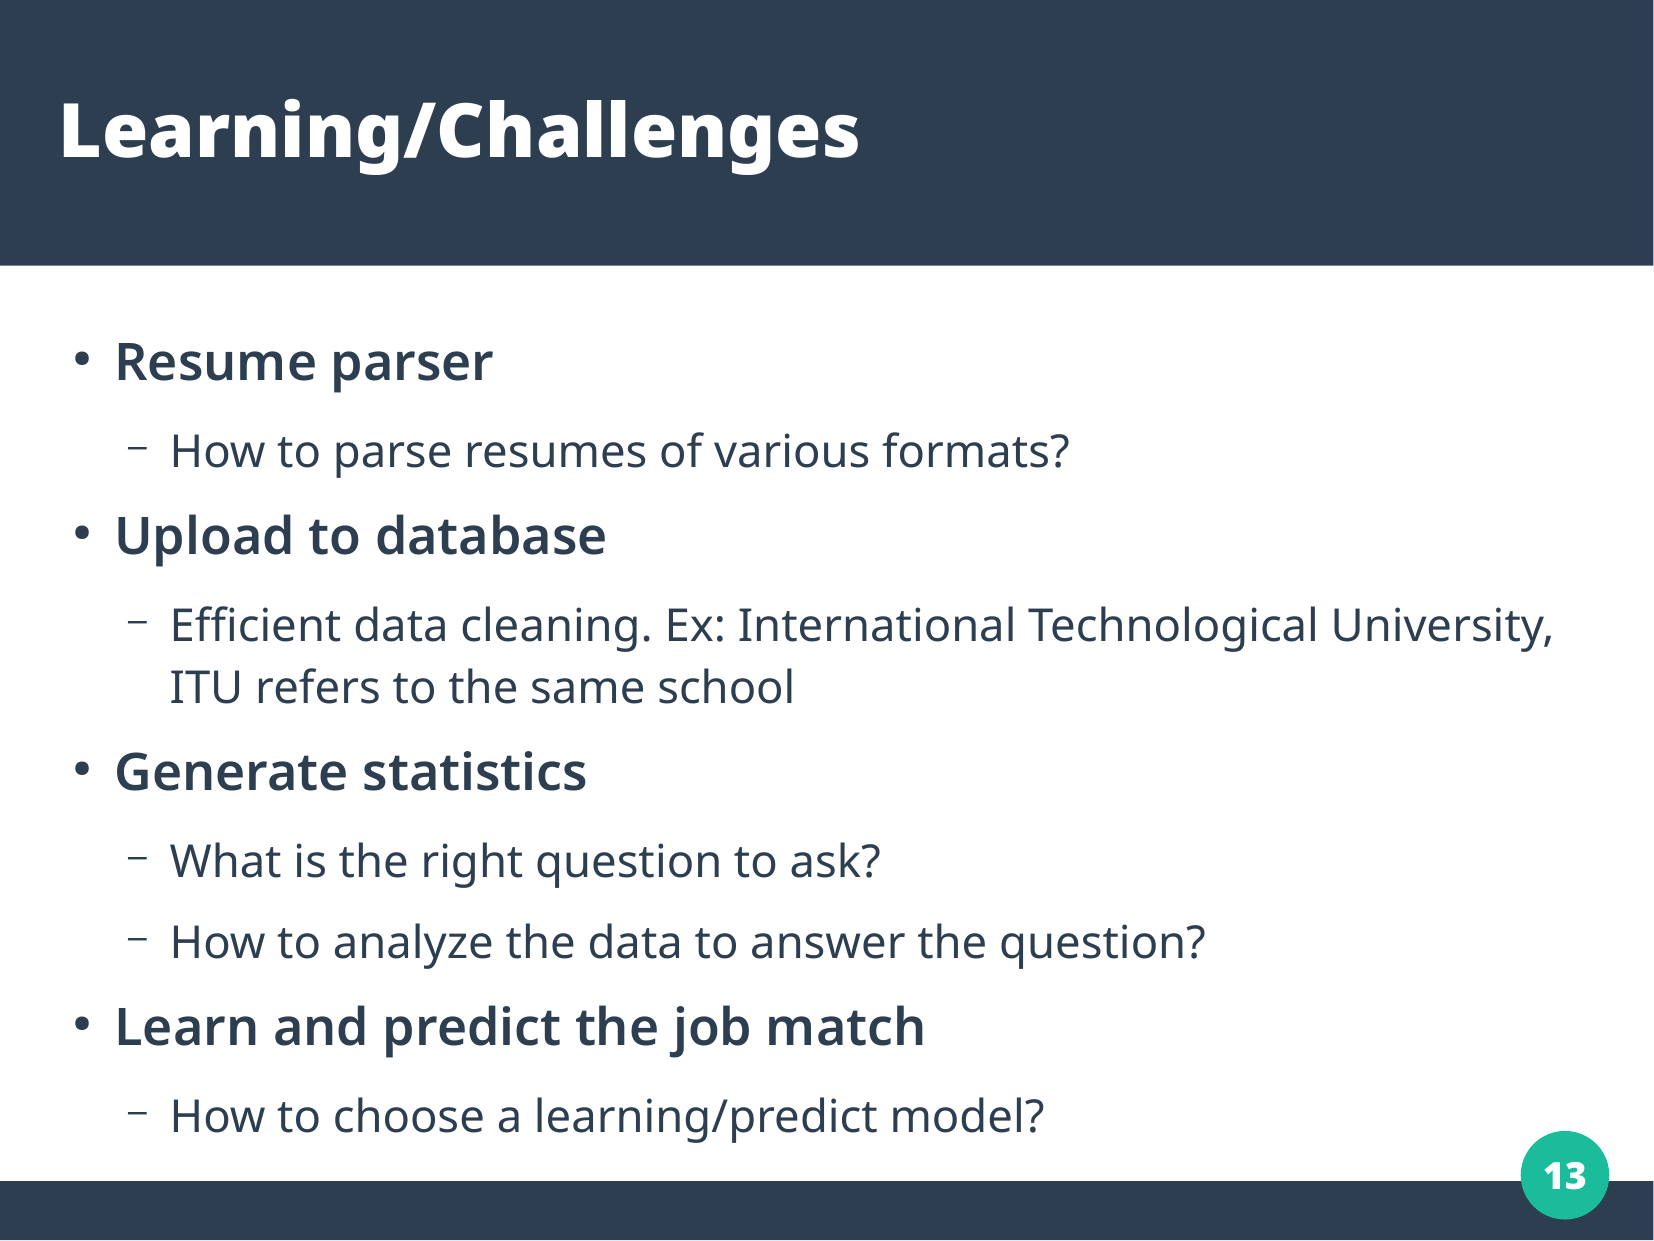

# Learning/Challenges
Resume parser
How to parse resumes of various formats?
Upload to database
Efficient data cleaning. Ex: International Technological University, ITU refers to the same school
Generate statistics
What is the right question to ask?
How to analyze the data to answer the question?
Learn and predict the job match
How to choose a learning/predict model?
13